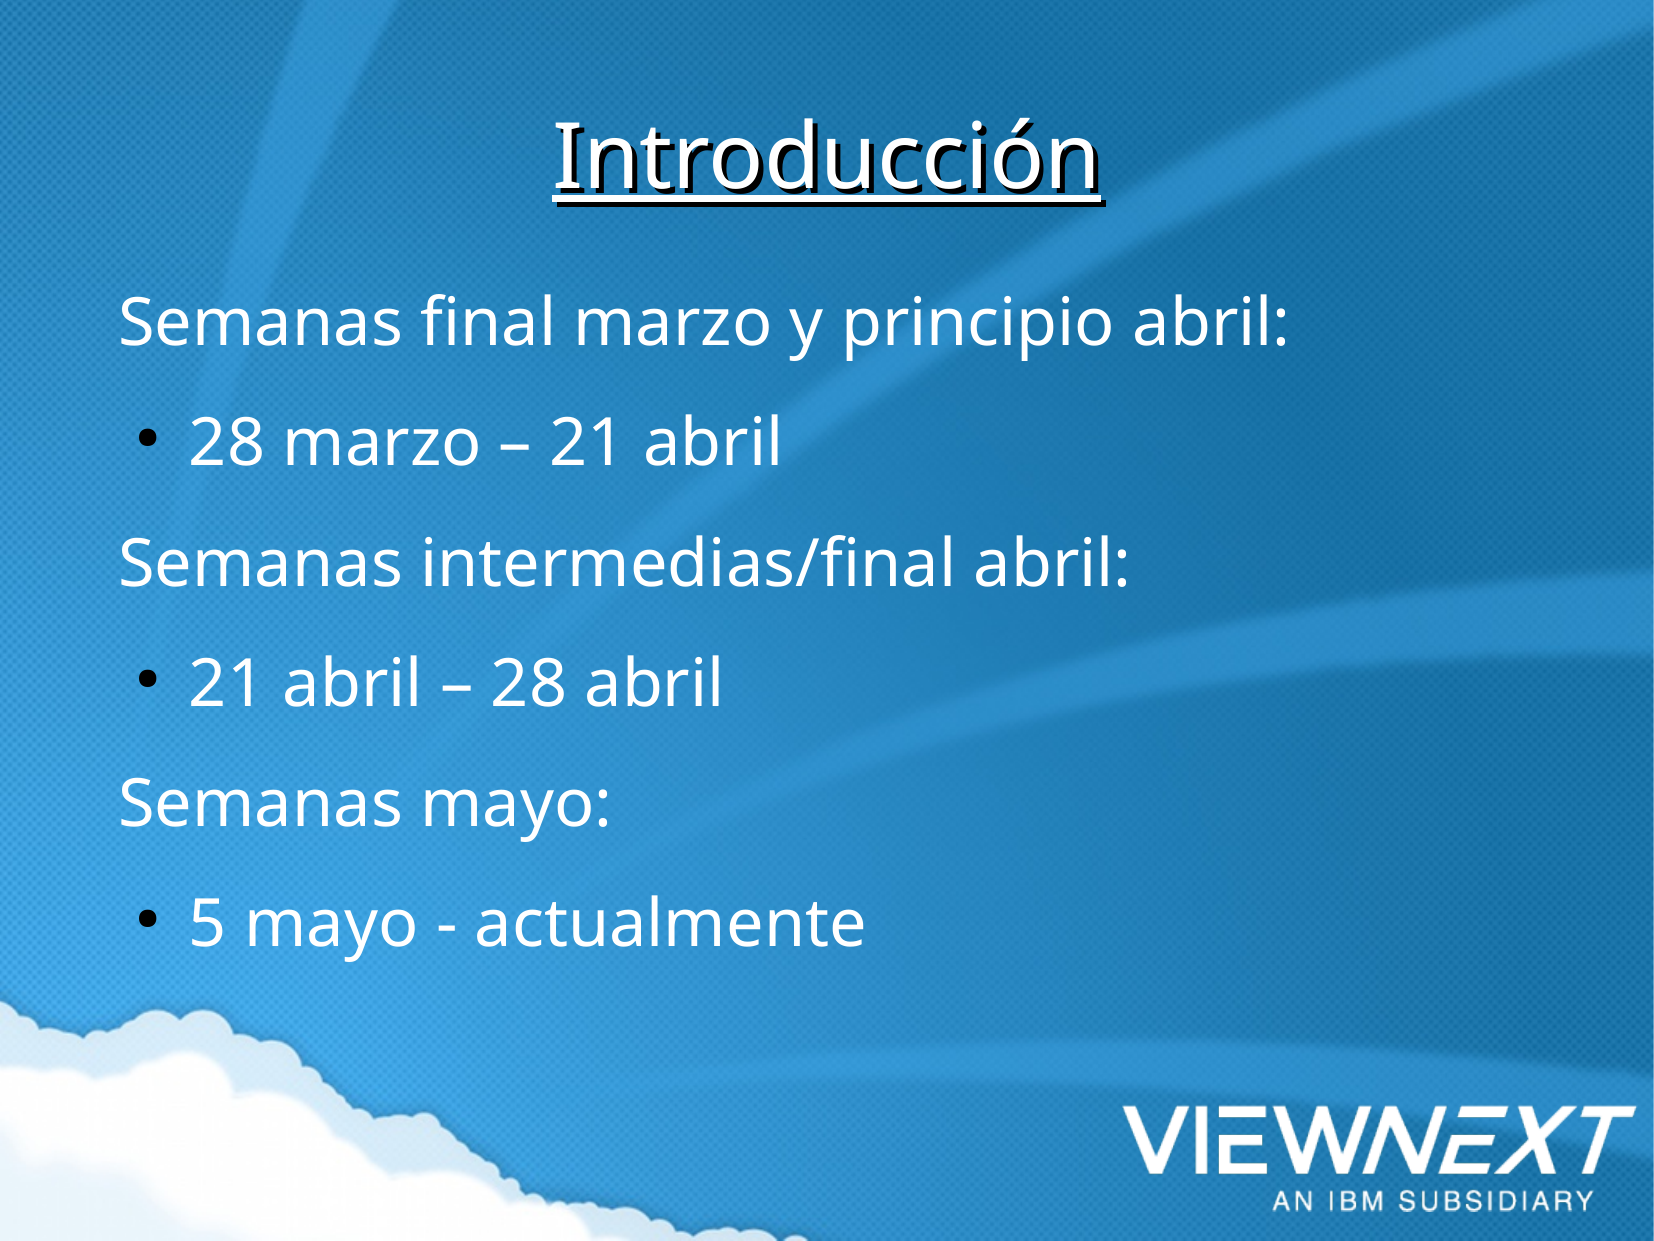

# Introducción
Semanas final marzo y principio abril:
28 marzo – 21 abril
Semanas intermedias/final abril:
21 abril – 28 abril
Semanas mayo:
5 mayo - actualmente